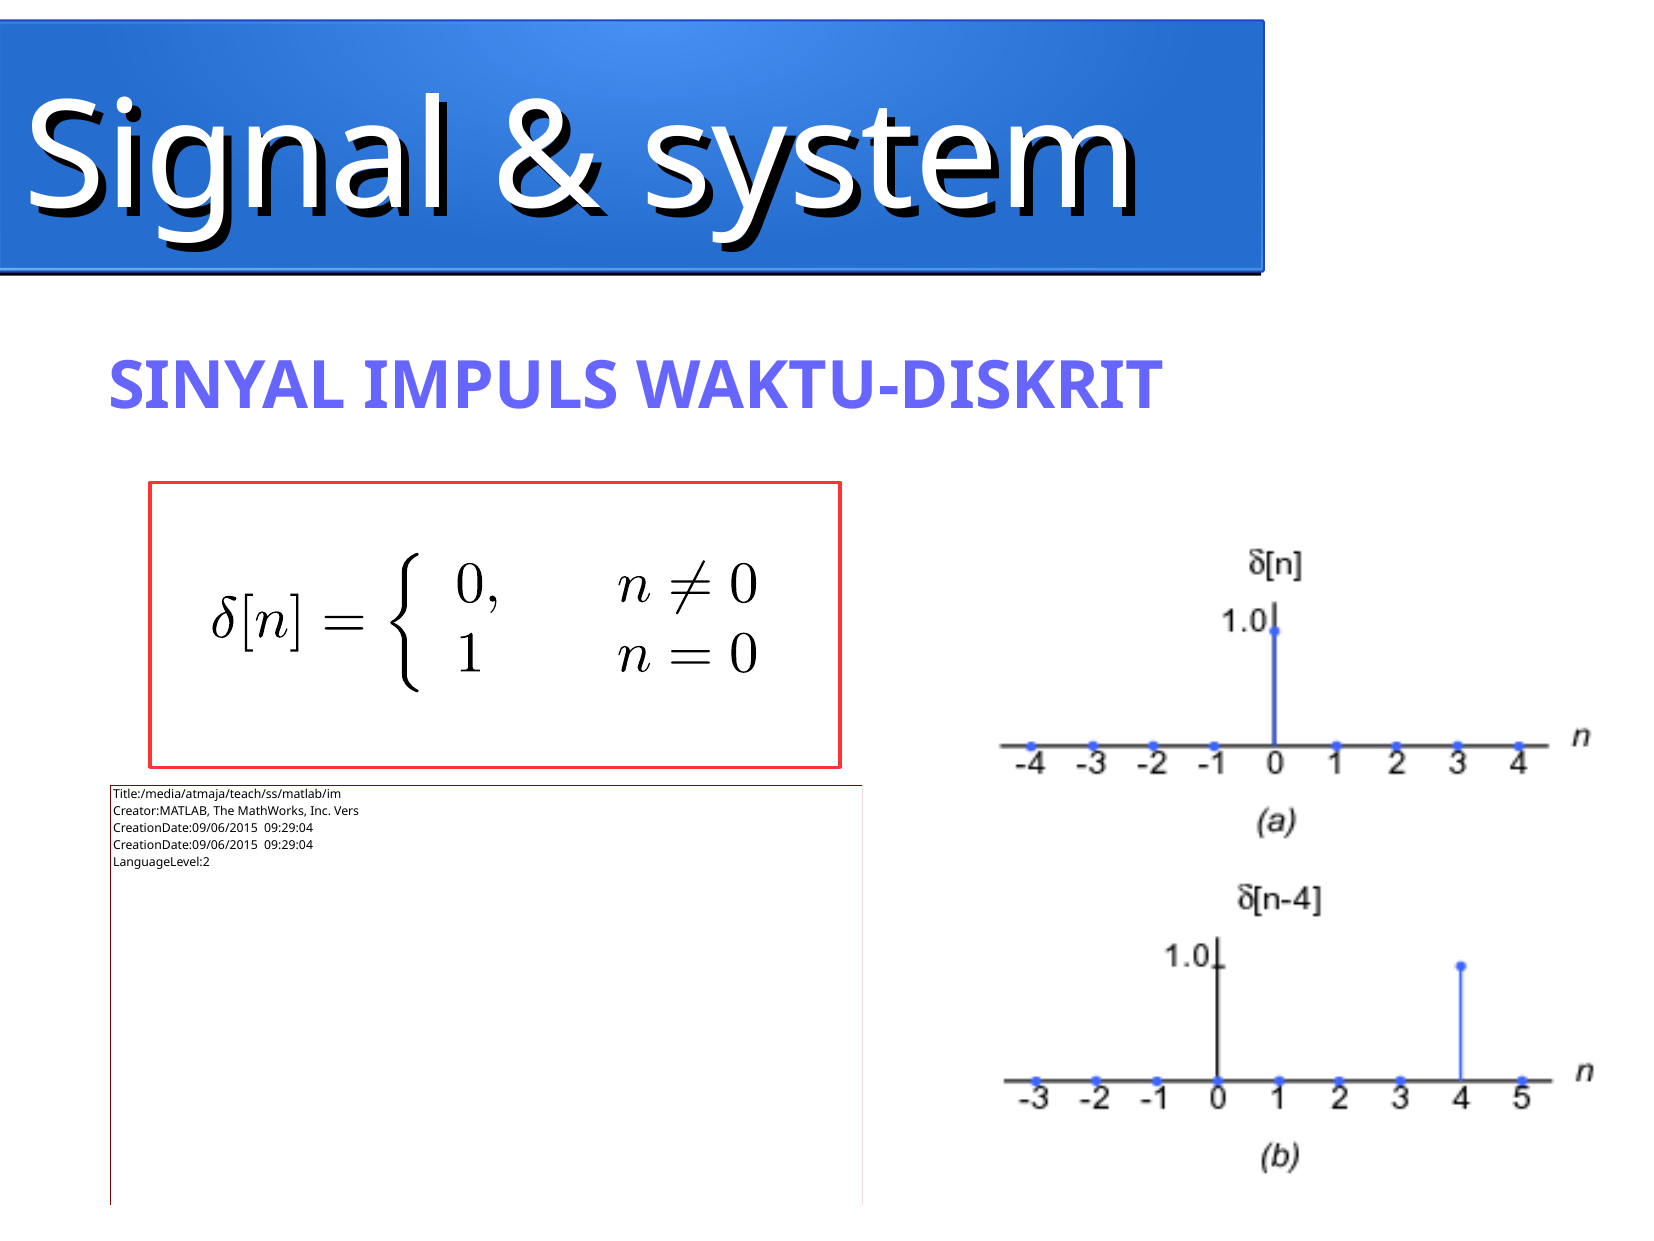

# Signal & system
SINYAL IMPULS WAKTU-DISKRIT